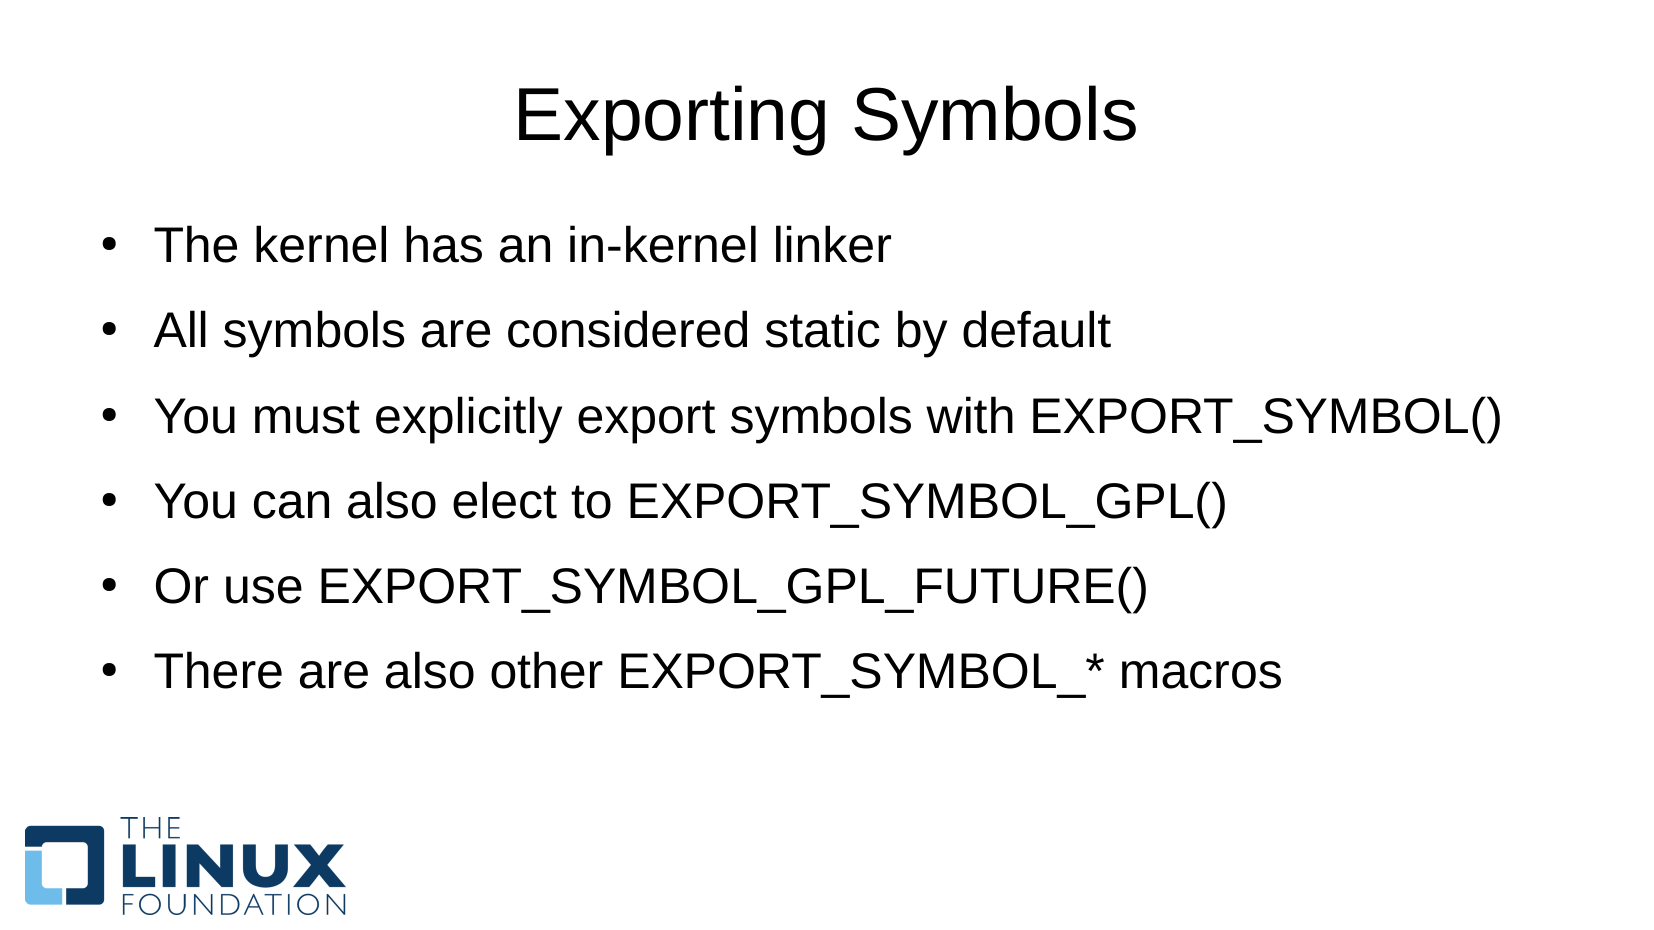

# Exporting Symbols
The kernel has an in-kernel linker
All symbols are considered static by default
You must explicitly export symbols with EXPORT_SYMBOL()
You can also elect to EXPORT_SYMBOL_GPL()
Or use EXPORT_SYMBOL_GPL_FUTURE()
There are also other EXPORT_SYMBOL_* macros